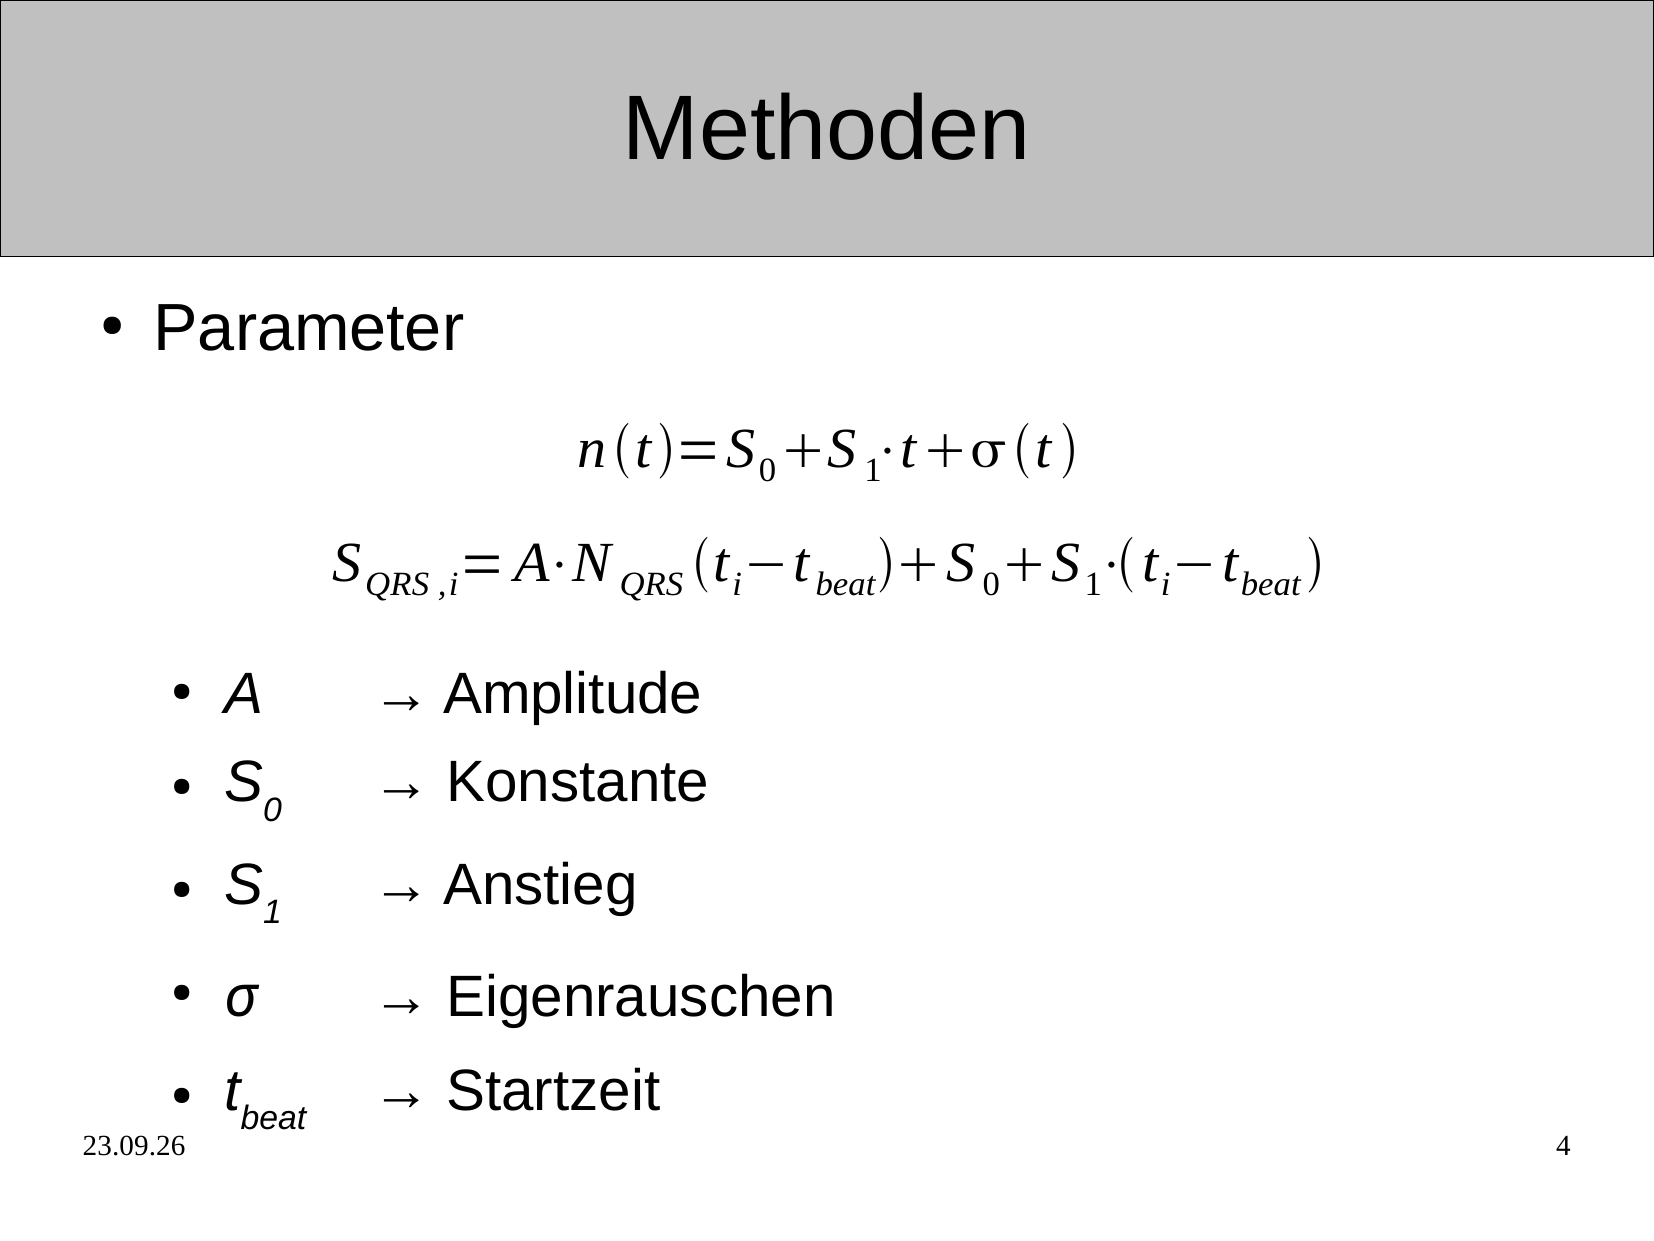

# Methoden
Parameter
A 		→ Amplitude
S0 		→ Konstante
S1 		→ Anstieg
σ 		→ Eigenrauschen
tbeat 	→ Startzeit
4